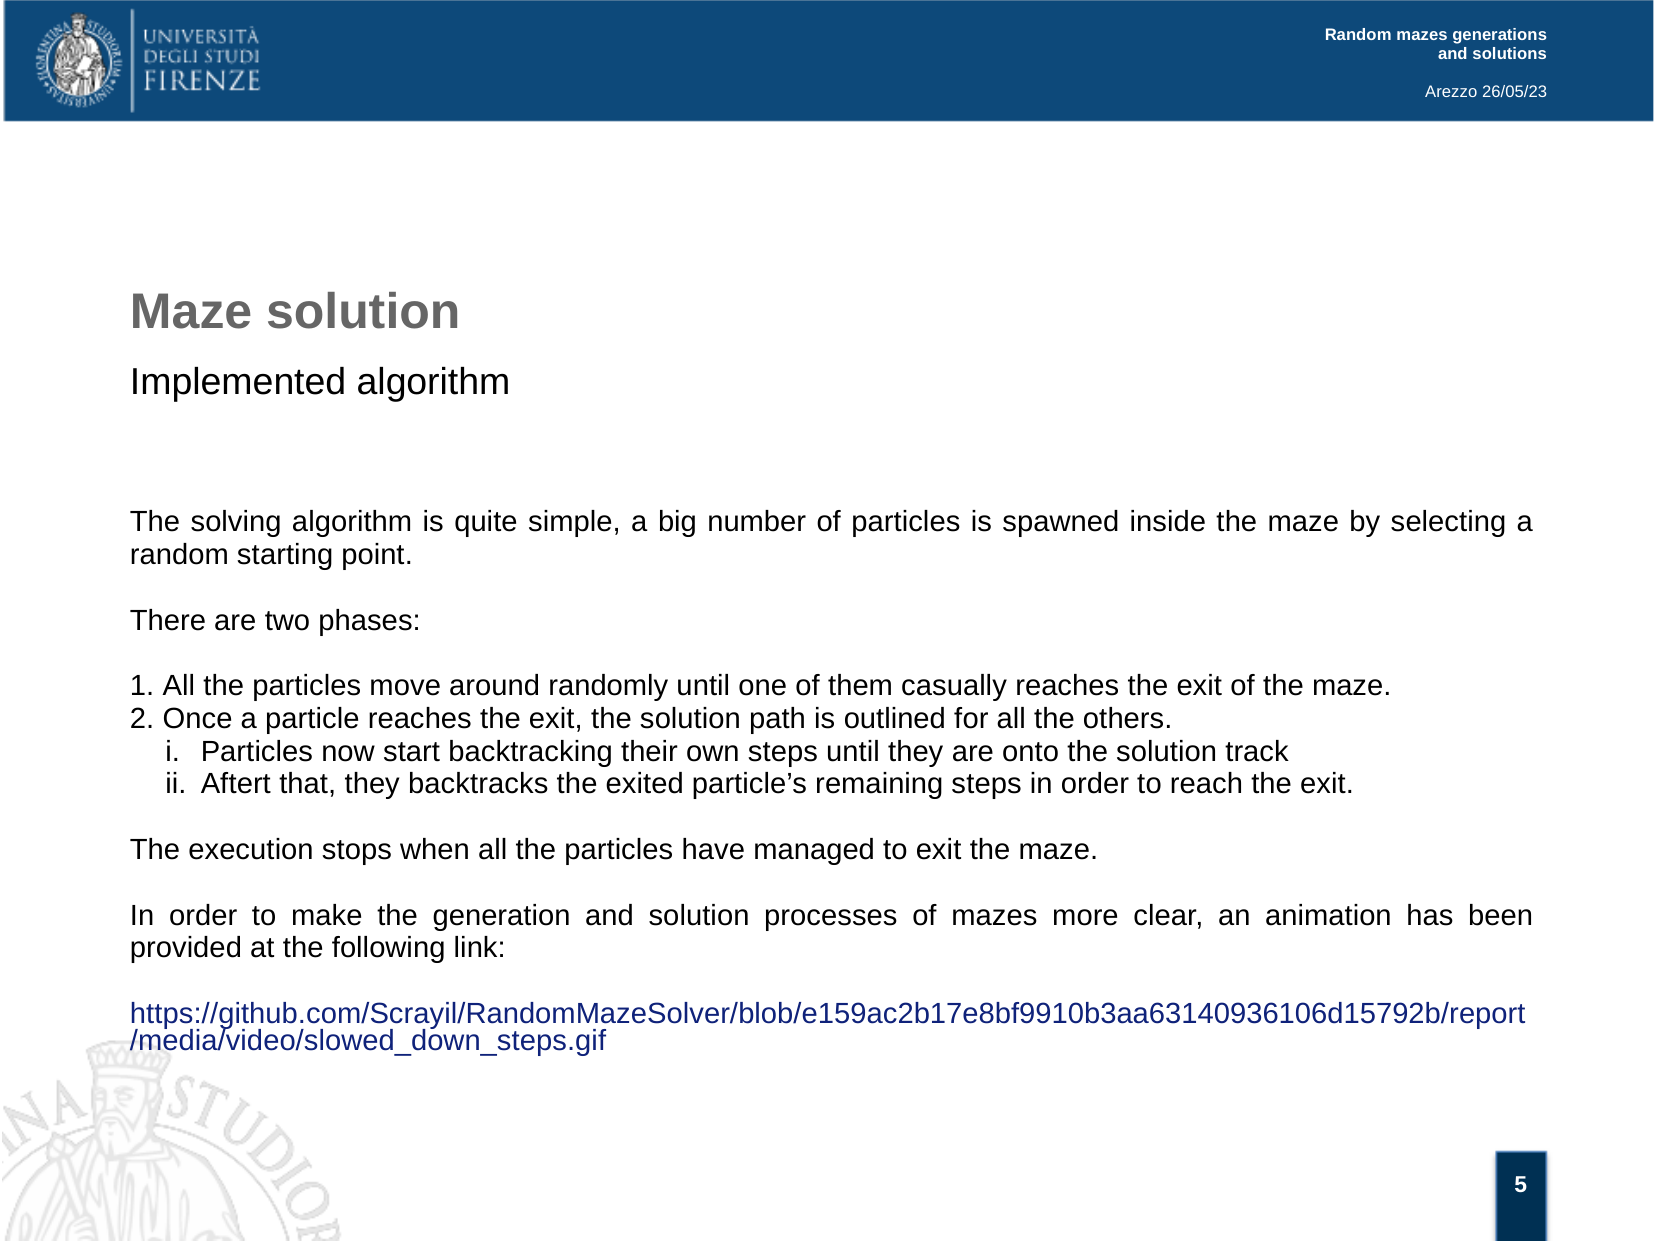

Random mazes generations
and solutions
Arezzo 26/05/23
Maze solution
Implemented algorithm
The solving algorithm is quite simple, a big number of particles is spawned inside the maze by selecting a random starting point.
There are two phases:
 All the particles move around randomly until one of them casually reaches the exit of the maze.
 Once a particle reaches the exit, the solution path is outlined for all the others.
Particles now start backtracking their own steps until they are onto the solution track
Aftert that, they backtracks the exited particle’s remaining steps in order to reach the exit.
The execution stops when all the particles have managed to exit the maze.
In order to make the generation and solution processes of mazes more clear, an animation has been provided at the following link:
https://github.com/Scrayil/RandomMazeSolver/blob/e159ac2b17e8bf9910b3aa63140936106d15792b/report/media/video/slowed_down_steps.gif
5